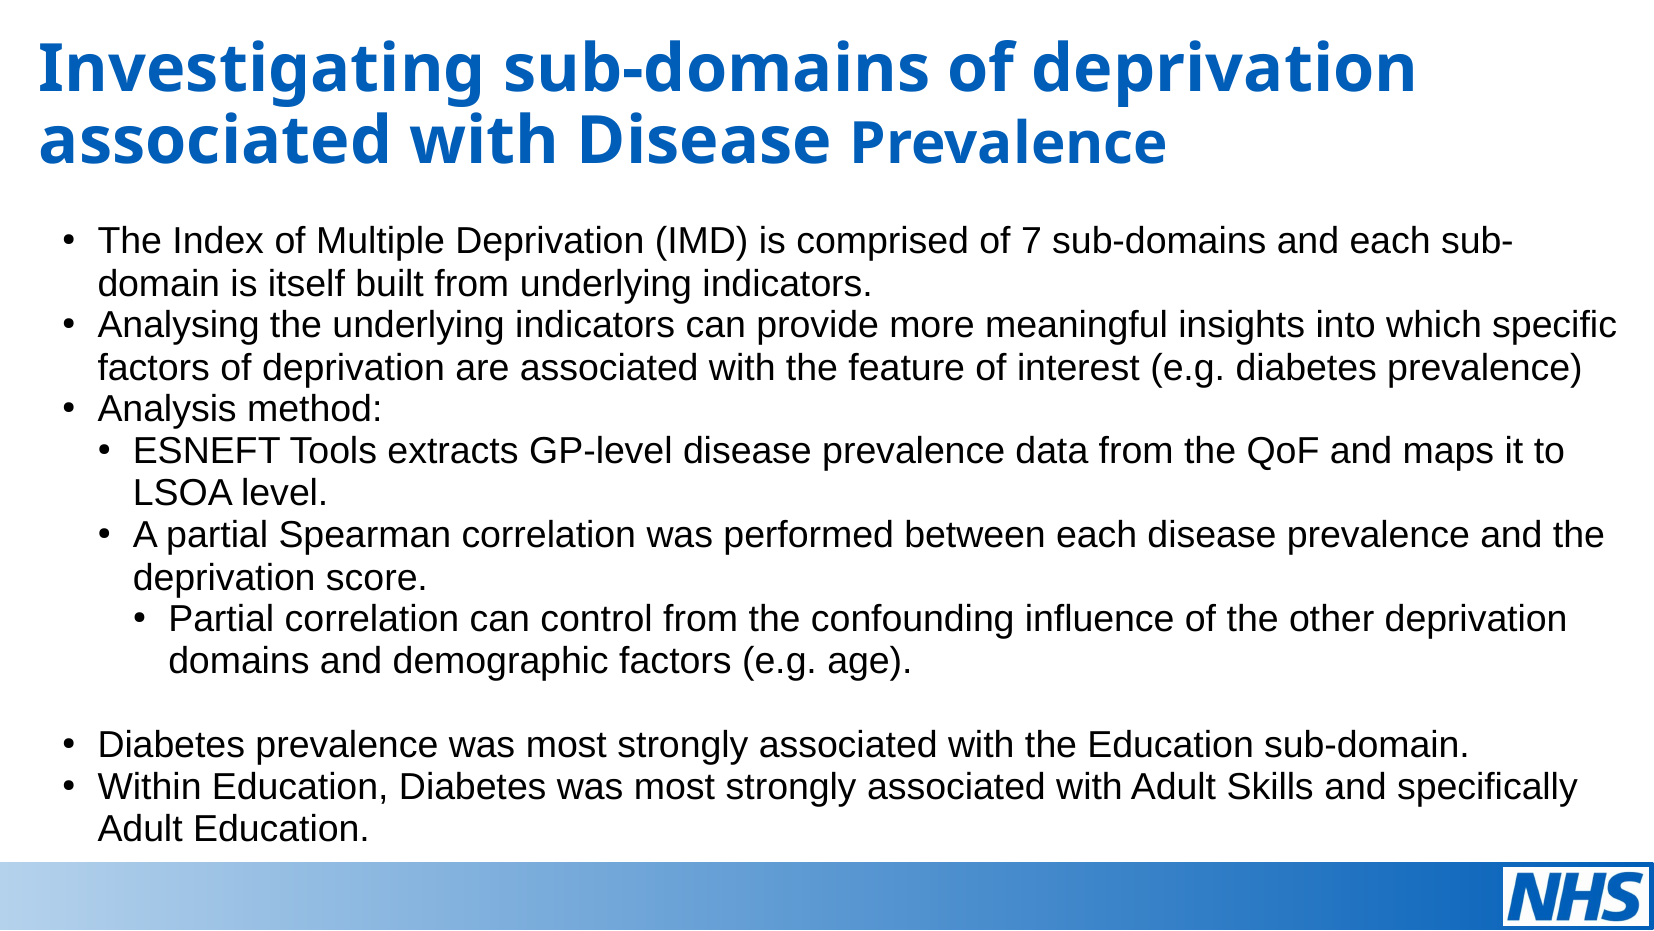

Investigating sub-domains of deprivation associated with Disease Prevalence
The Index of Multiple Deprivation (IMD) is comprised of 7 sub-domains and each sub-domain is itself built from underlying indicators.
Analysing the underlying indicators can provide more meaningful insights into which specific factors of deprivation are associated with the feature of interest (e.g. diabetes prevalence)
Analysis method:
ESNEFT Tools extracts GP-level disease prevalence data from the QoF and maps it to LSOA level.
A partial Spearman correlation was performed between each disease prevalence and the deprivation score.
Partial correlation can control from the confounding influence of the other deprivation domains and demographic factors (e.g. age).
Diabetes prevalence was most strongly associated with the Education sub-domain.
Within Education, Diabetes was most strongly associated with Adult Skills and specifically Adult Education.